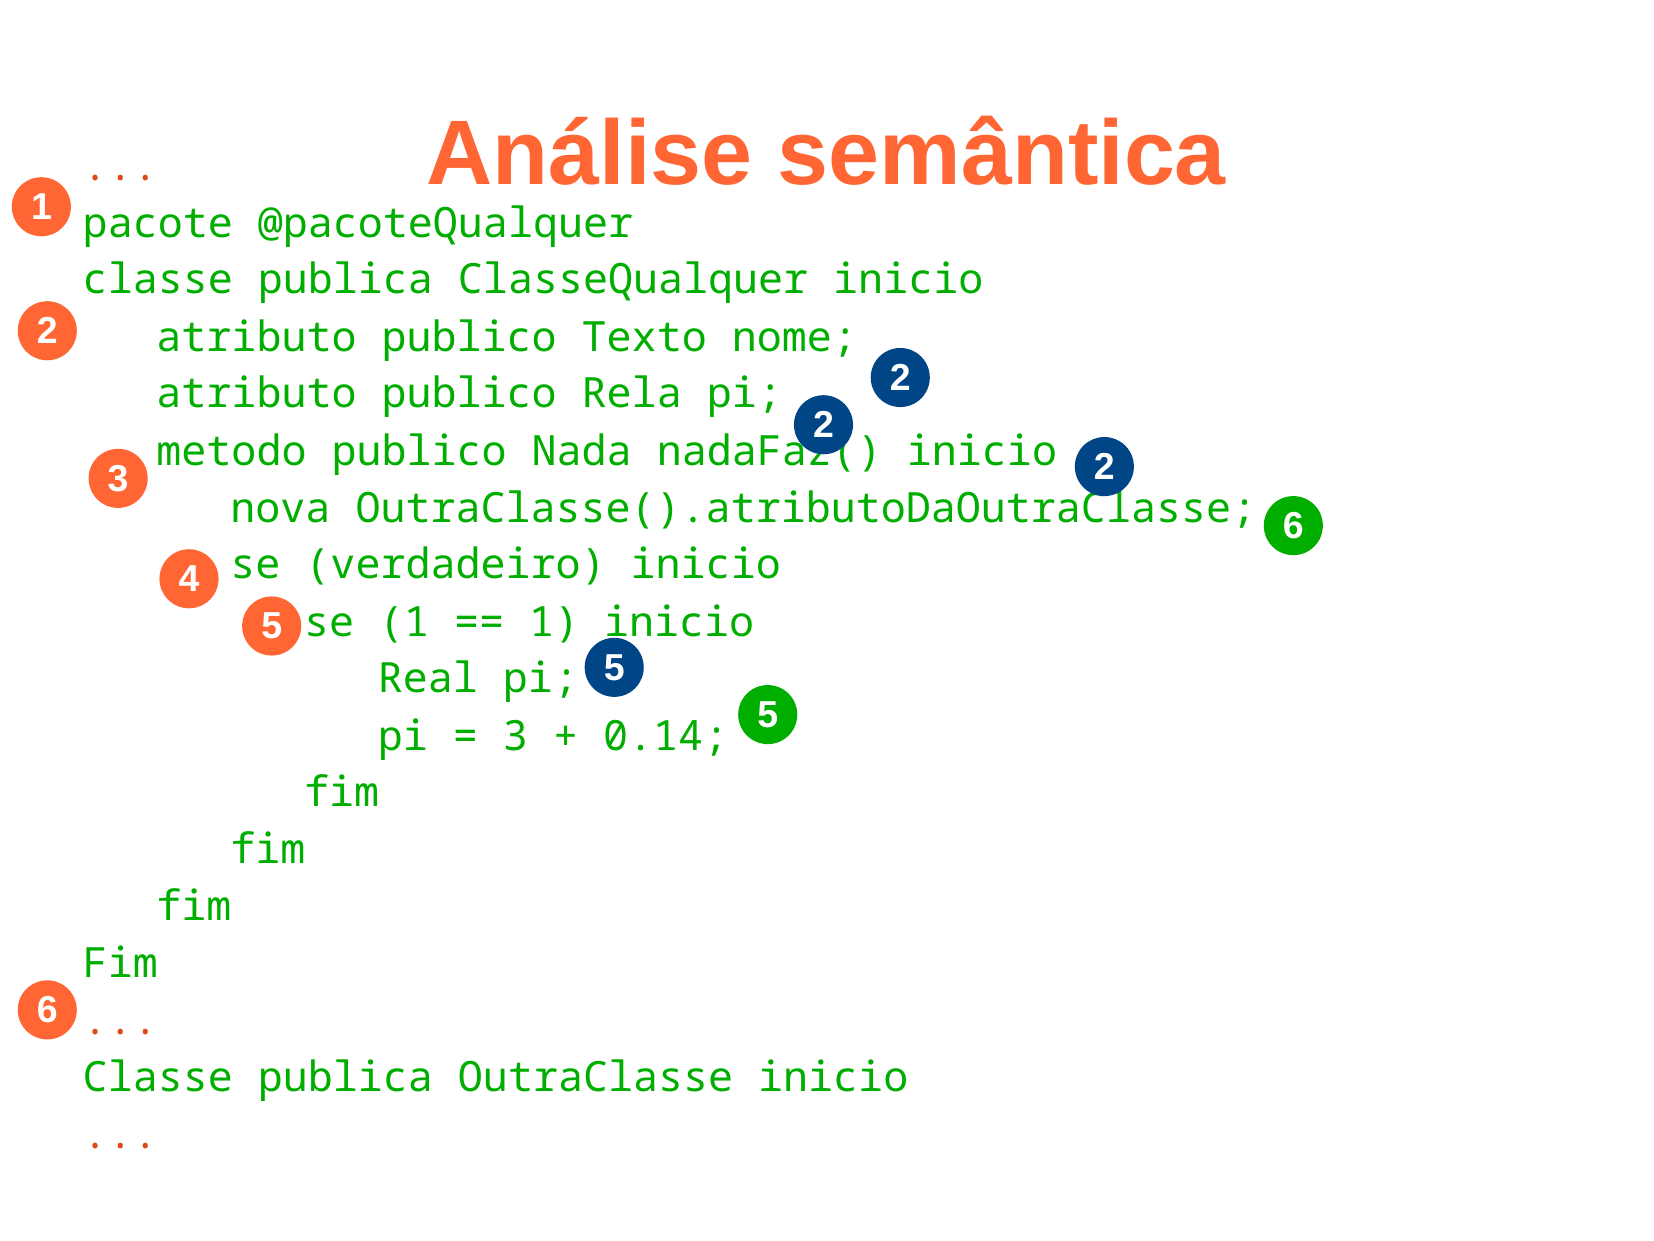

# Análise semântica
...
pacote @pacoteQualquer
classe publica ClasseQualquer inicio
	atributo publico Texto nome;
	atributo publico Rela pi;
	metodo publico Nada nadaFaz() inicio
		nova OutraClasse().atributoDaOutraClasse;
		se (verdadeiro) inicio
			se (1 == 1) inicio
				Real pi;
				pi = 3 + 0.14;
			fim
		fim
	fim
Fim
...
Classe publica OutraClasse inicio
...
1
2
2
2
2
3
6
4
5
5
5
6